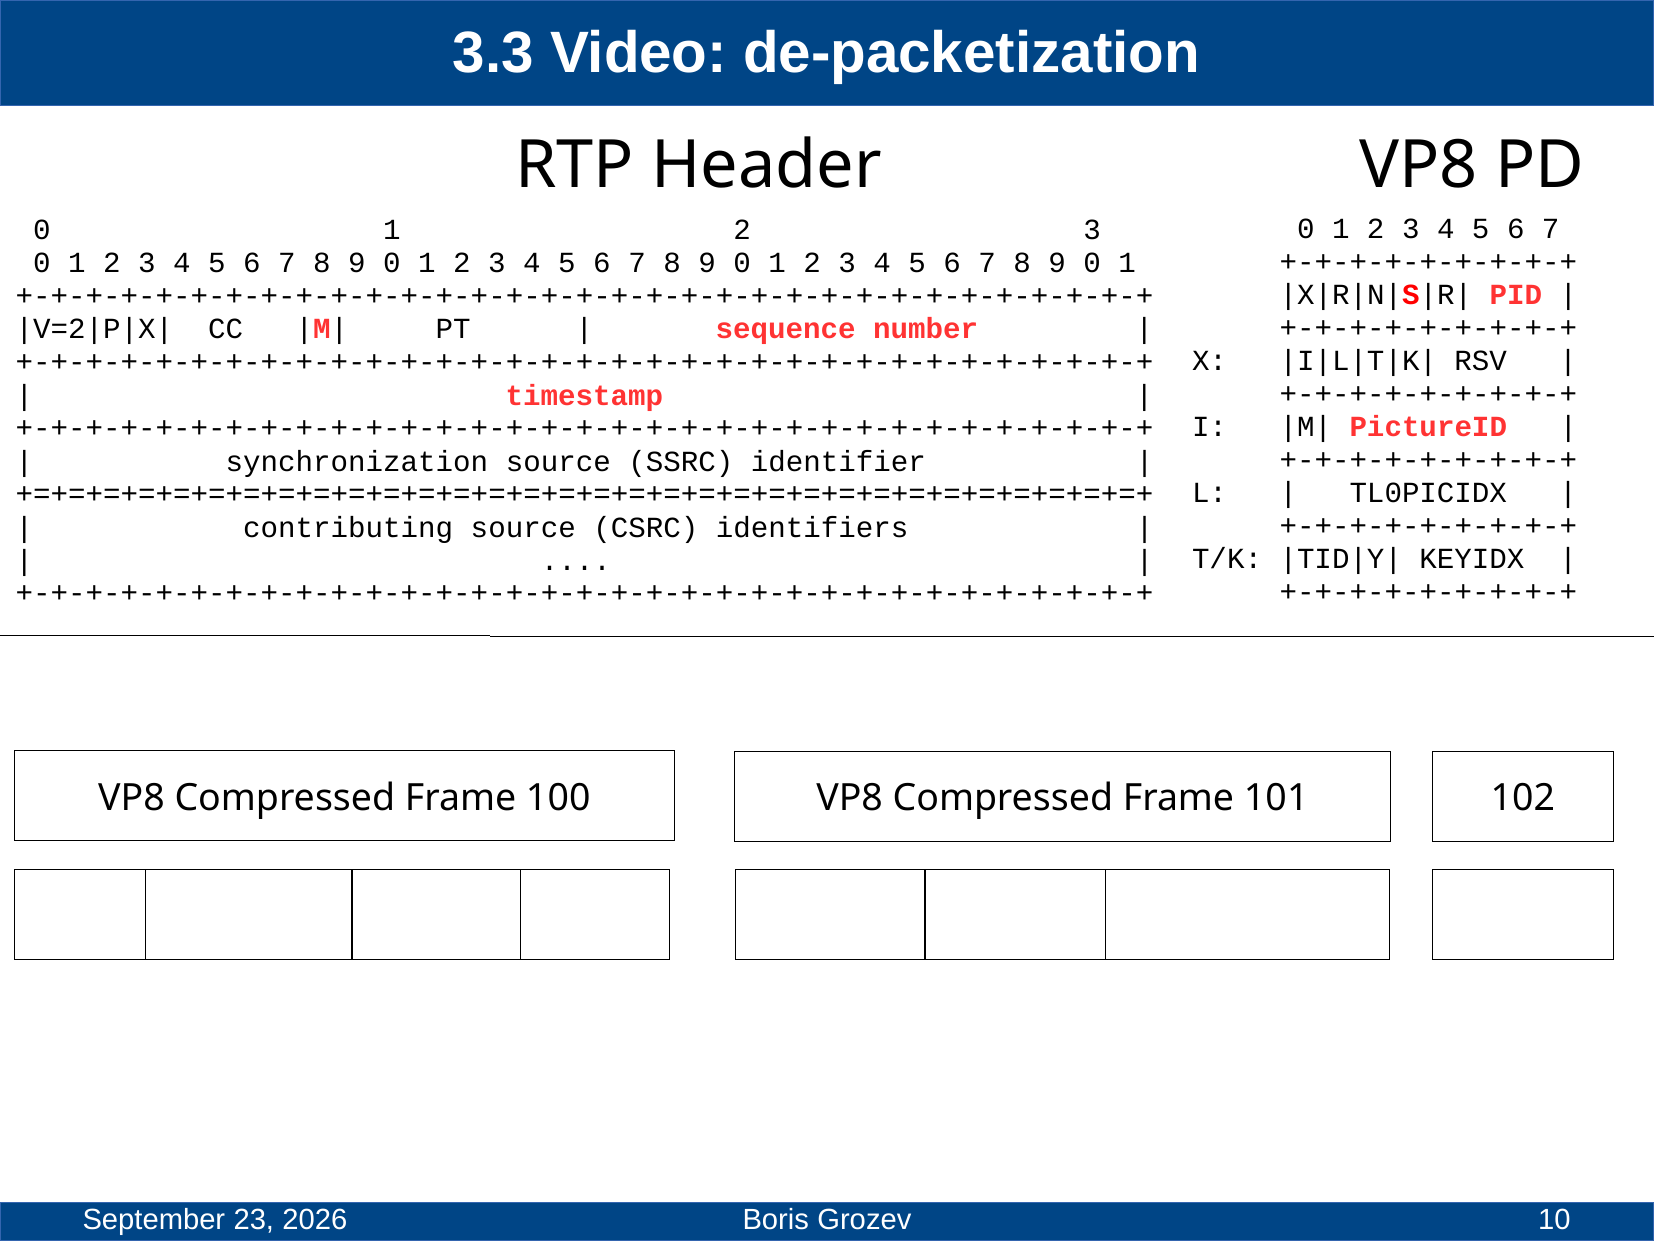

# 3.3 Video: de-packetization
VP8 PD
RTP Header
 0 1 2 3 4 5 6 7
 +-+-+-+-+-+-+-+-+
 |X|R|N|S|R| PID |
 +-+-+-+-+-+-+-+-+
 X: |I|L|T|K| RSV |
 +-+-+-+-+-+-+-+-+
 I: |M| PictureID |
 +-+-+-+-+-+-+-+-+
 L: | TL0PICIDX |
 +-+-+-+-+-+-+-+-+
 T/K: |TID|Y| KEYIDX |
 +-+-+-+-+-+-+-+-+
 0 1 2 3
 0 1 2 3 4 5 6 7 8 9 0 1 2 3 4 5 6 7 8 9 0 1 2 3 4 5 6 7 8 9 0 1
 +-+-+-+-+-+-+-+-+-+-+-+-+-+-+-+-+-+-+-+-+-+-+-+-+-+-+-+-+-+-+-+-+
 |V=2|P|X| CC |M| PT | sequence number |
 +-+-+-+-+-+-+-+-+-+-+-+-+-+-+-+-+-+-+-+-+-+-+-+-+-+-+-+-+-+-+-+-+
 | timestamp |
 +-+-+-+-+-+-+-+-+-+-+-+-+-+-+-+-+-+-+-+-+-+-+-+-+-+-+-+-+-+-+-+-+
 | synchronization source (SSRC) identifier |
 +=+=+=+=+=+=+=+=+=+=+=+=+=+=+=+=+=+=+=+=+=+=+=+=+=+=+=+=+=+=+=+=+
 | contributing source (CSRC) identifiers |
 | .... |
 +-+-+-+-+-+-+-+-+-+-+-+-+-+-+-+-+-+-+-+-+-+-+-+-+-+-+-+-+-+-+-+-+
VP8 Compressed Frame 100
VP8 Compressed Frame 101
102
Boris Grozev
10